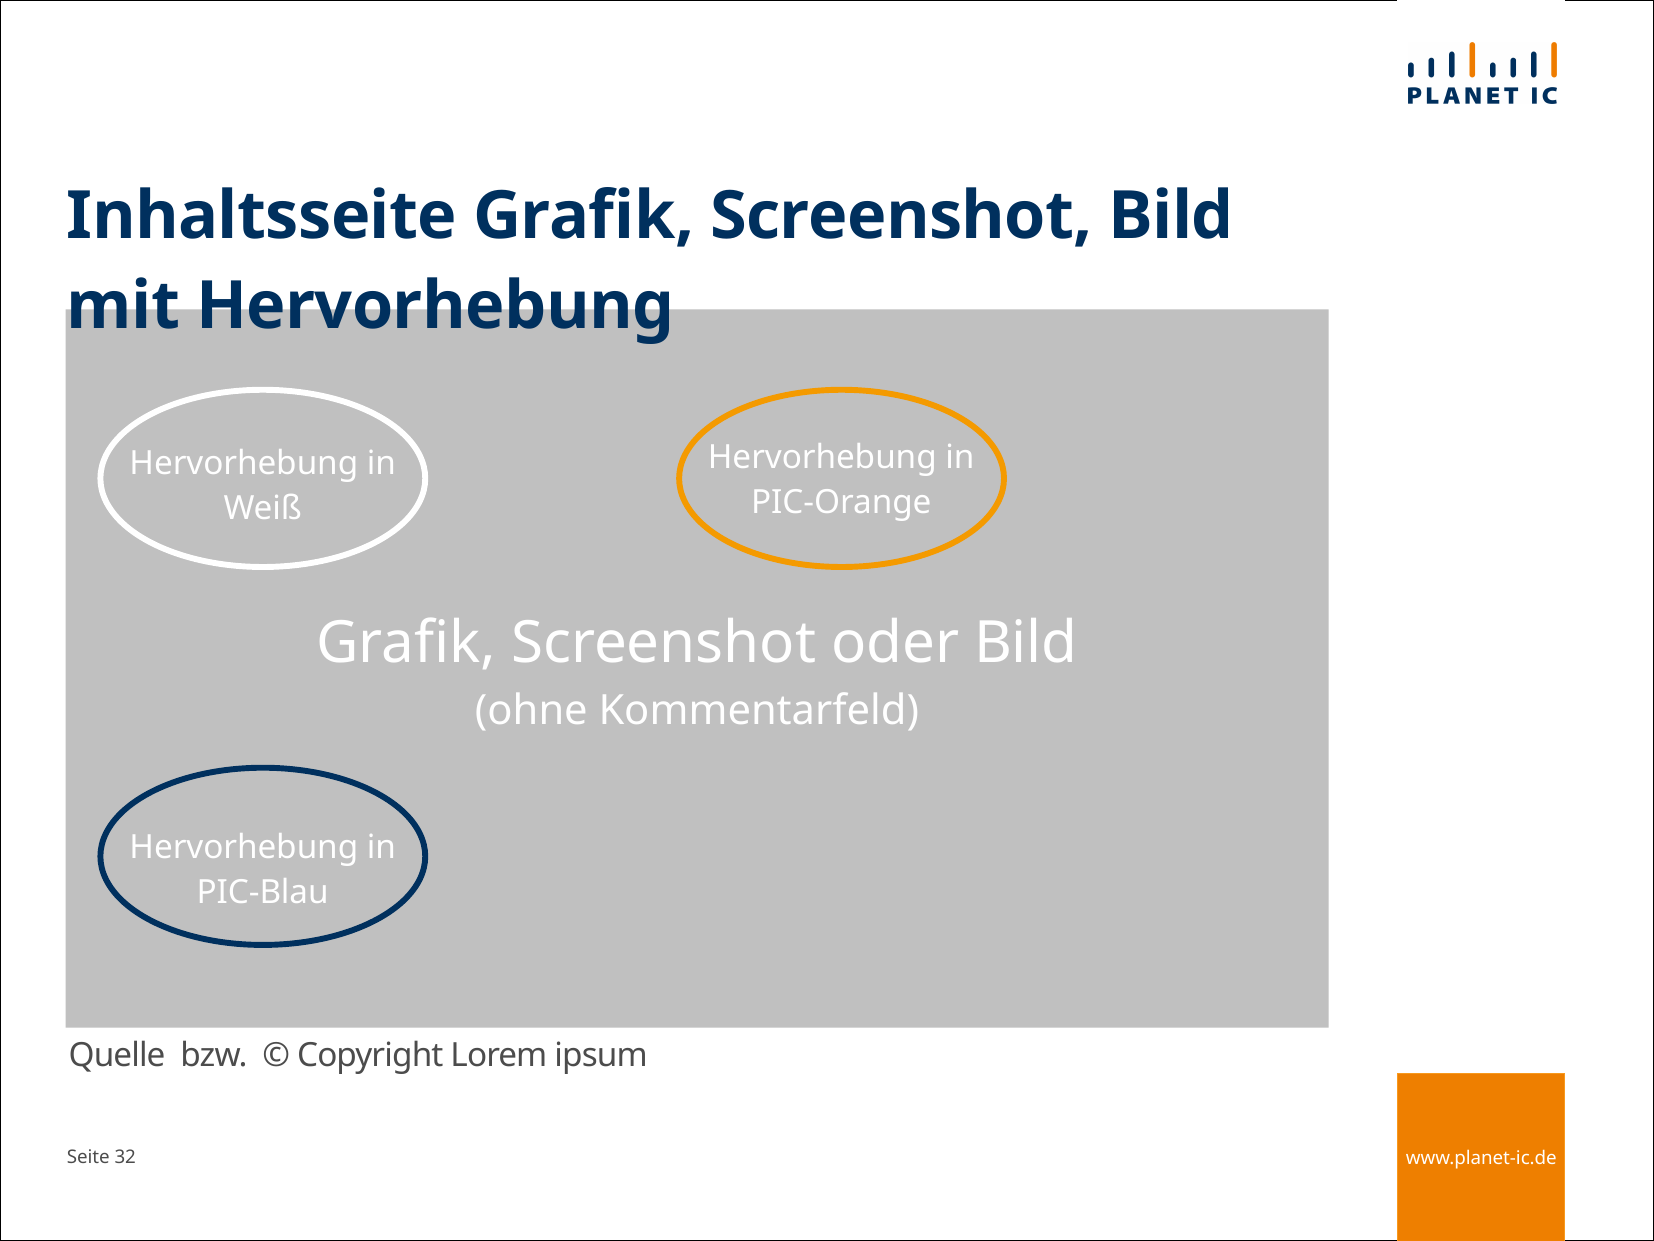

Inhaltsseite Grafik, Screenshot, Bild mit Hervorhebung
Grafik, Screenshot oder Bild
(ohne Kommentarfeld)
Hervorhebung in
PIC-Orange
Hervorhebung in
Weiß
Hervorhebung in
PIC-Blau
Quelle bzw. © Copyright Lorem ipsum